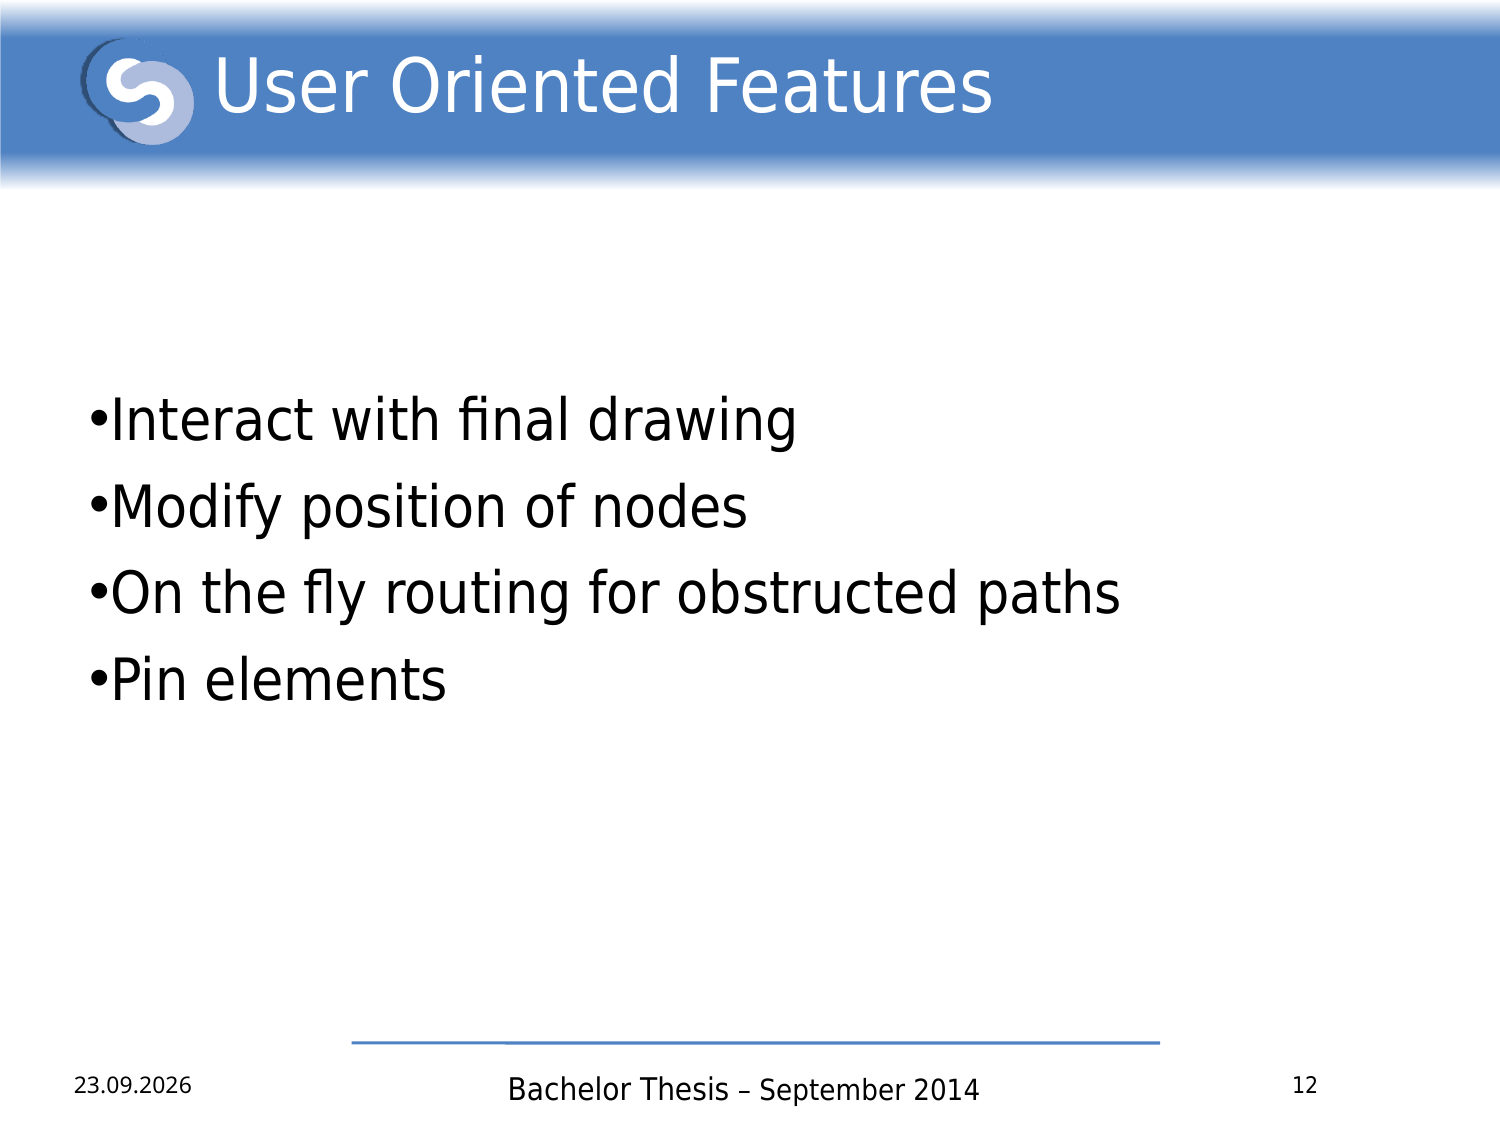

# User Oriented Features
Interact with final drawing
Modify position of nodes
On the fly routing for obstructed paths
Pin elements
Bachelor Thesis – September 2014